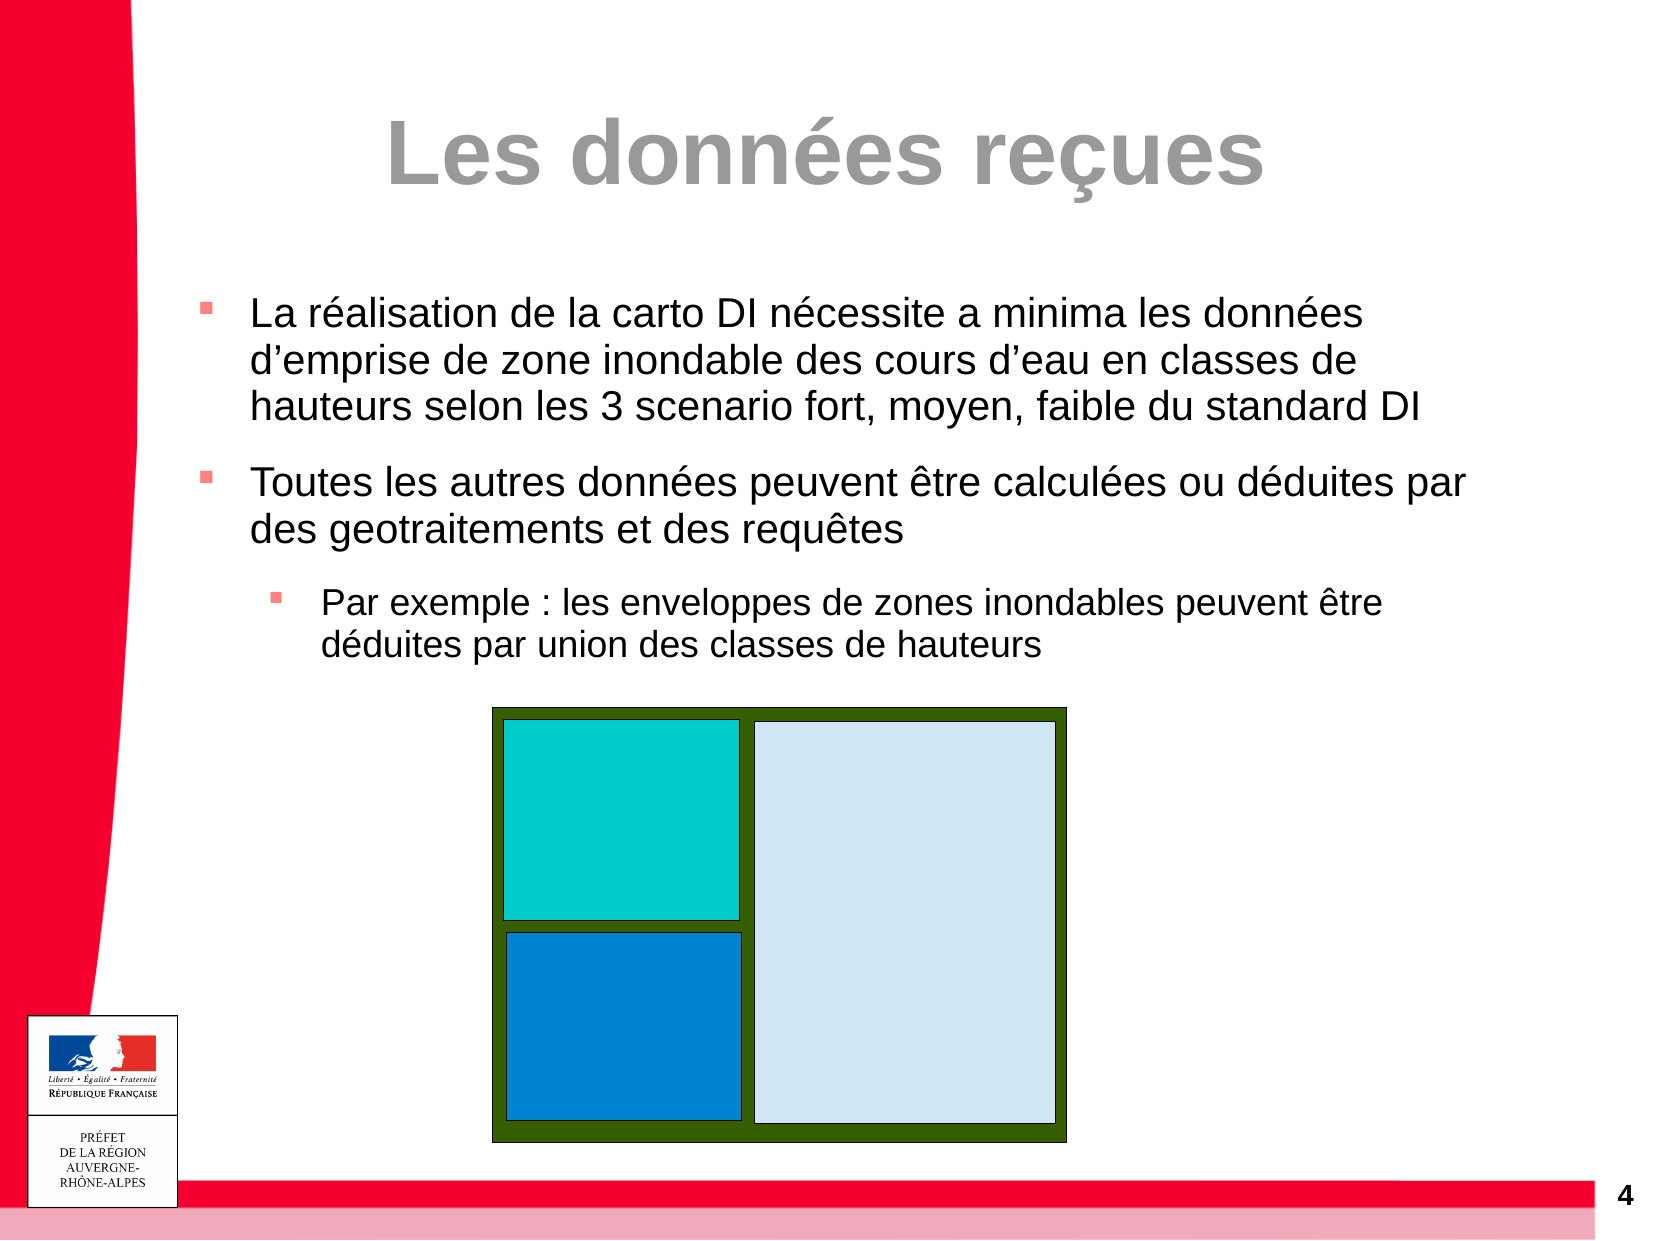

# Les données reçues
La réalisation de la carto DI nécessite a minima les données d’emprise de zone inondable des cours d’eau en classes de hauteurs selon les 3 scenario fort, moyen, faible du standard DI
Toutes les autres données peuvent être calculées ou déduites par des geotraitements et des requêtes
Par exemple : les enveloppes de zones inondables peuvent être déduites par union des classes de hauteurs
4